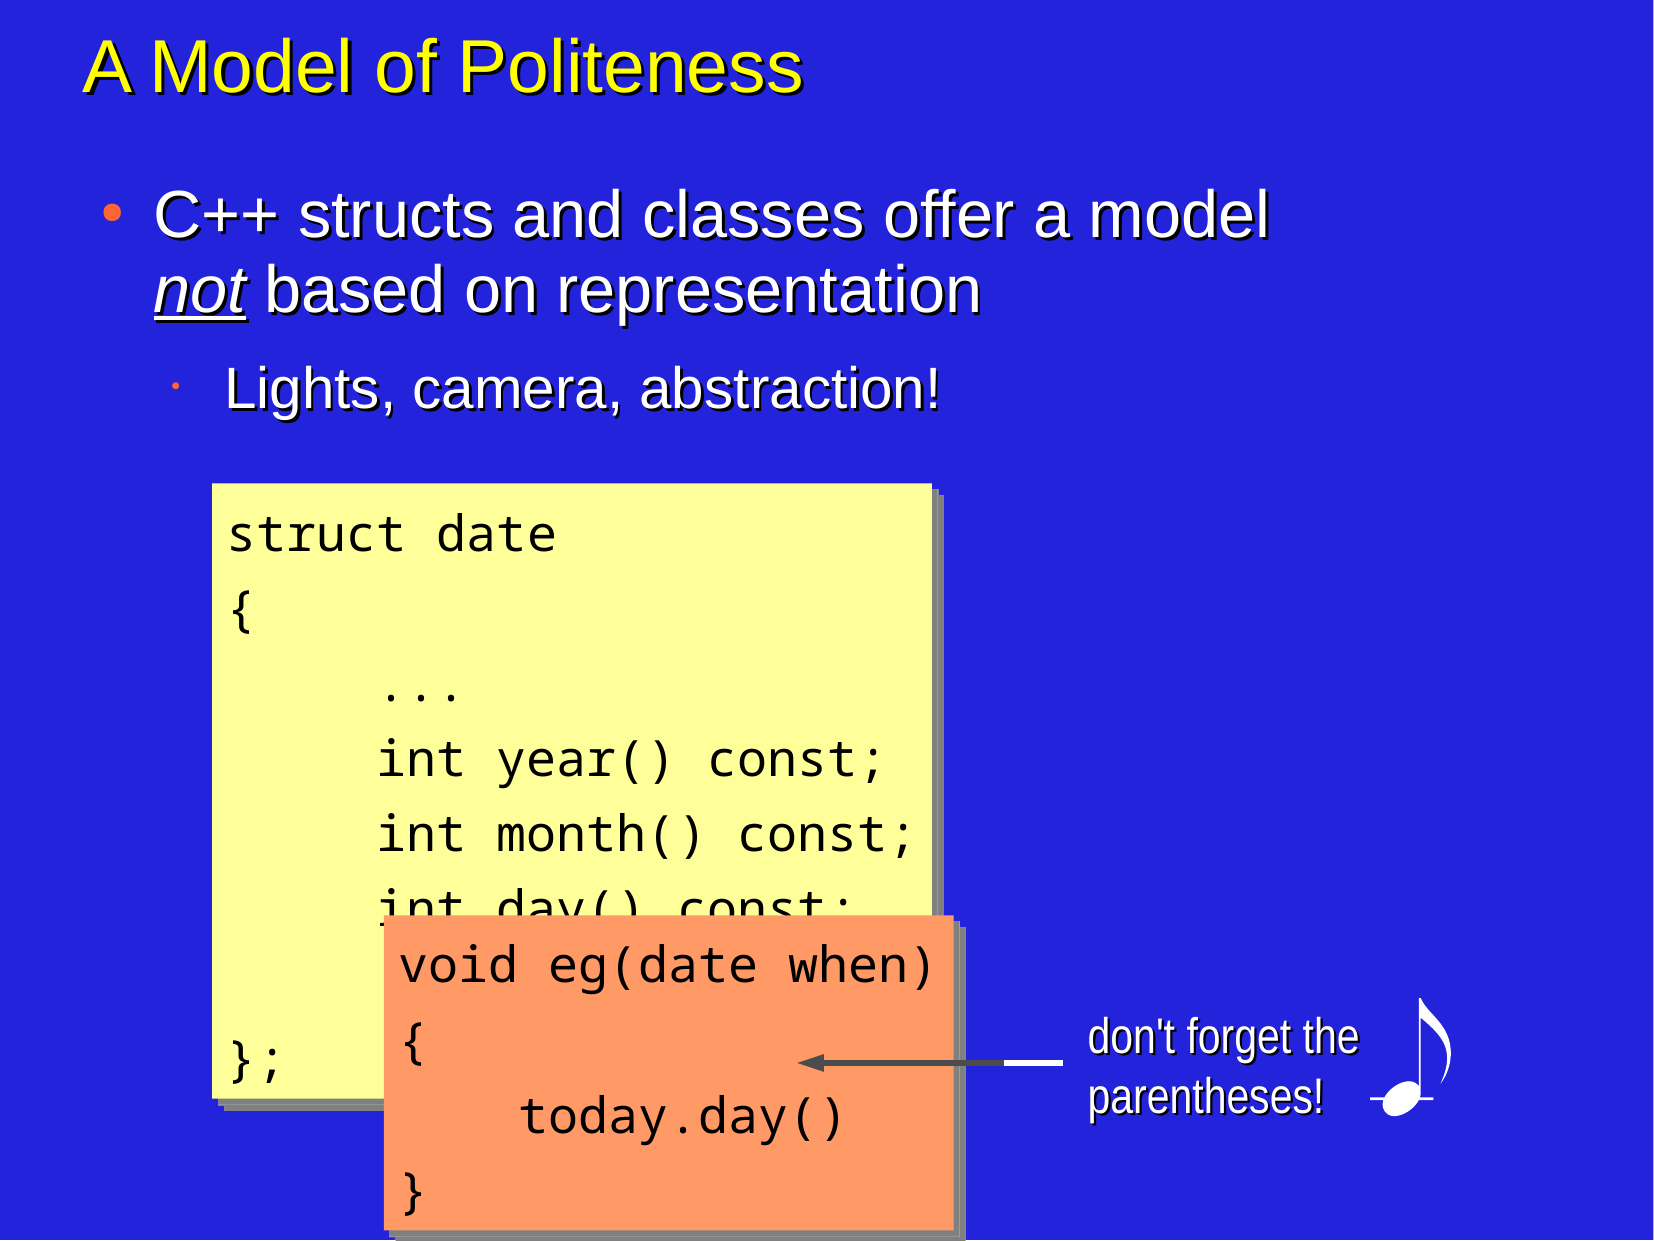

# A Model of Politeness
C++ structs and classes offer a model
not based on representation
Lights, camera, abstraction!
struct date
{
 ...
 int year() const;
 int month() const;
 int day() const;
 ...
};
void eg(date when)
{
 today.day()
}
don't forget the parentheses!